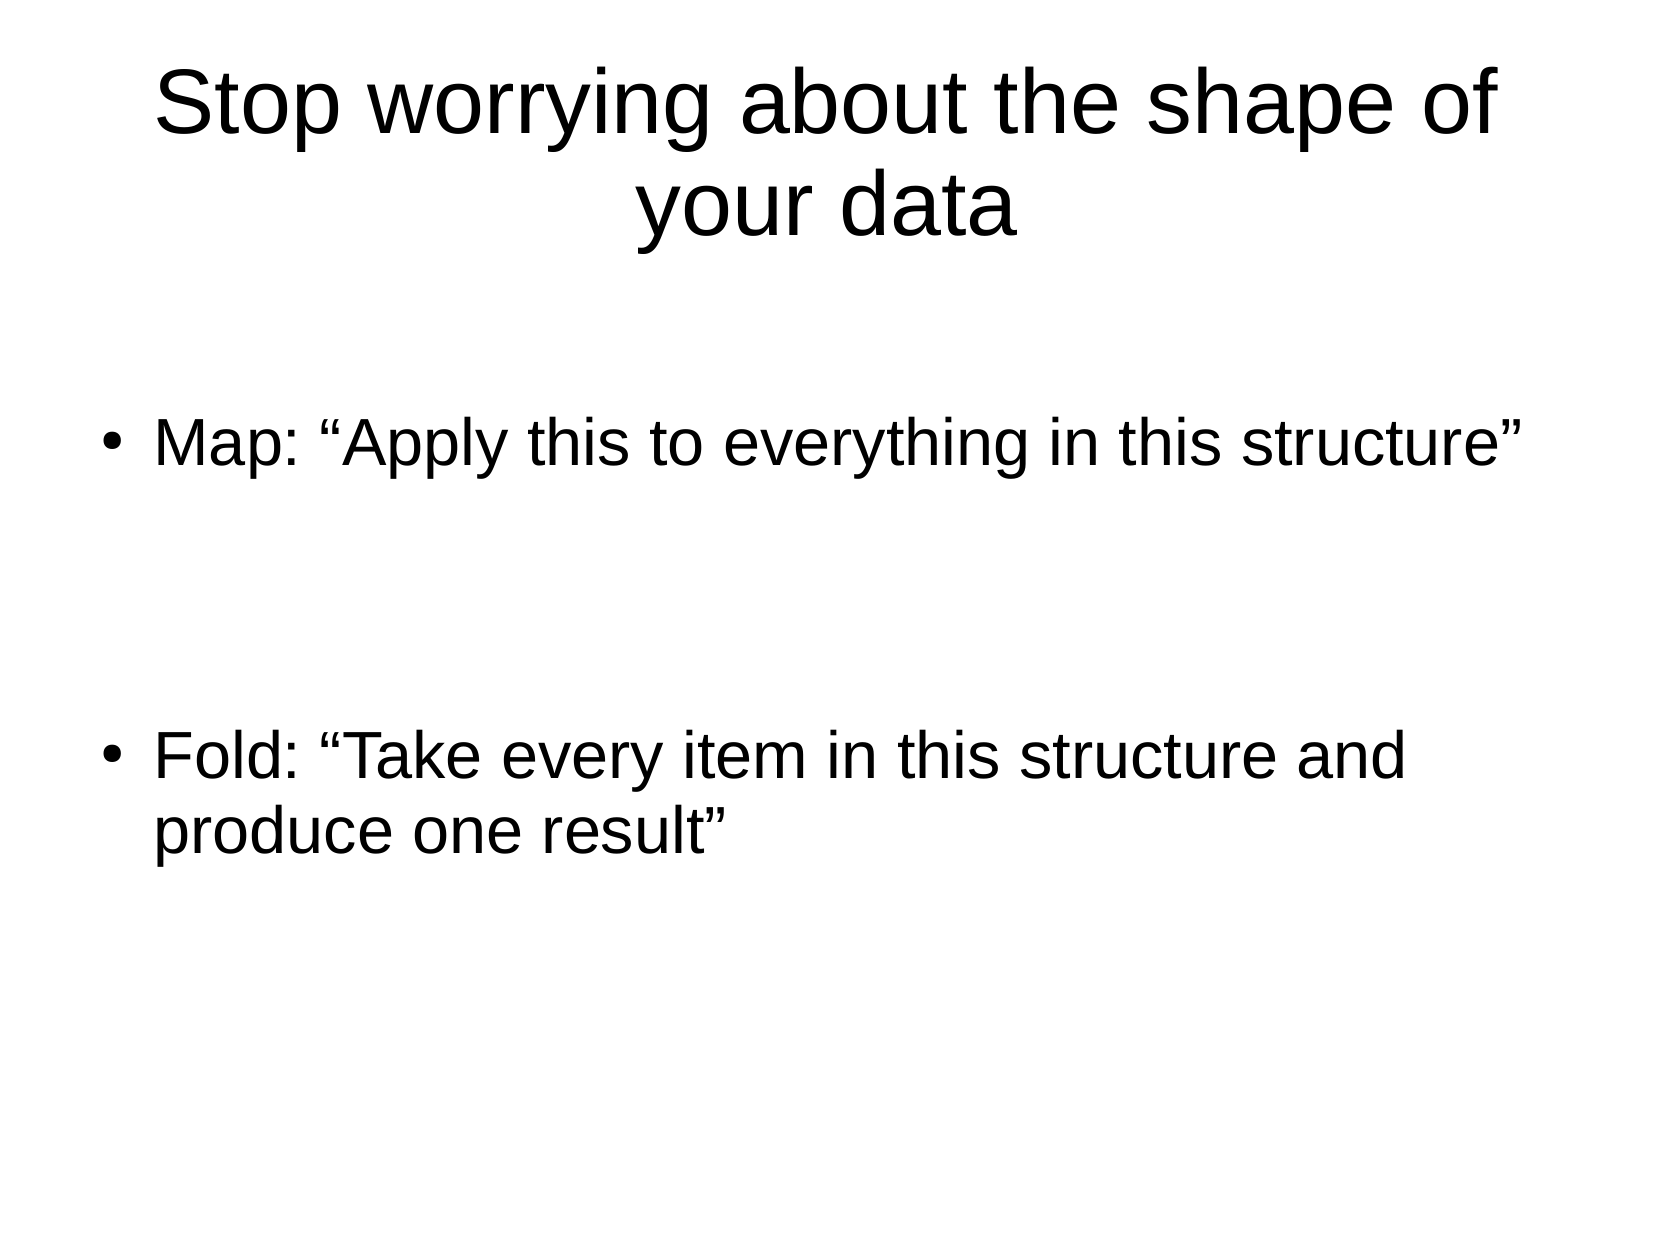

# Stop worrying about the shape of your data
Map: “Apply this to everything in this structure”
Fold: “Take every item in this structure and produce one result”